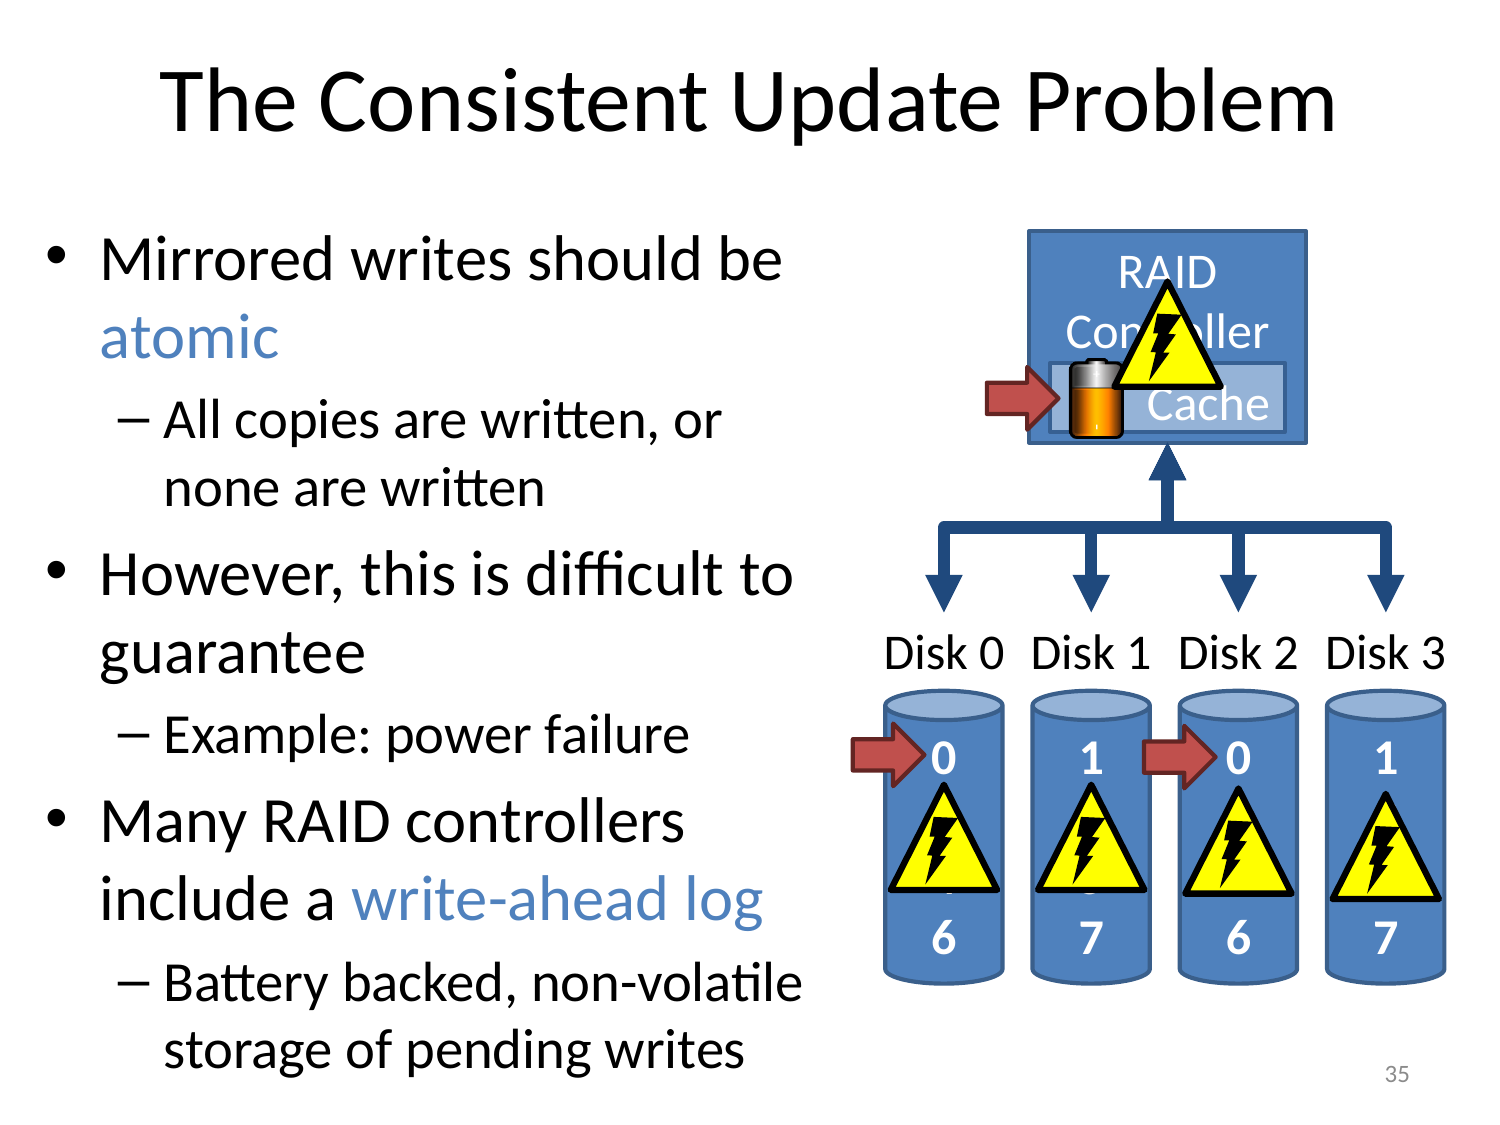

# The Consistent Update Problem
Mirrored writes should be atomic
All copies are written, or none are written
However, this is difficult to guarantee
Example: power failure
Many RAID controllers include a write-ahead log
Battery backed, non-volatile storage of pending writes
RAID Controller
Cache
Disk 0
0
2
4
6
Disk 1
1
3
5
7
Disk 2
0
2
4
6
Disk 3
1
3
5
7